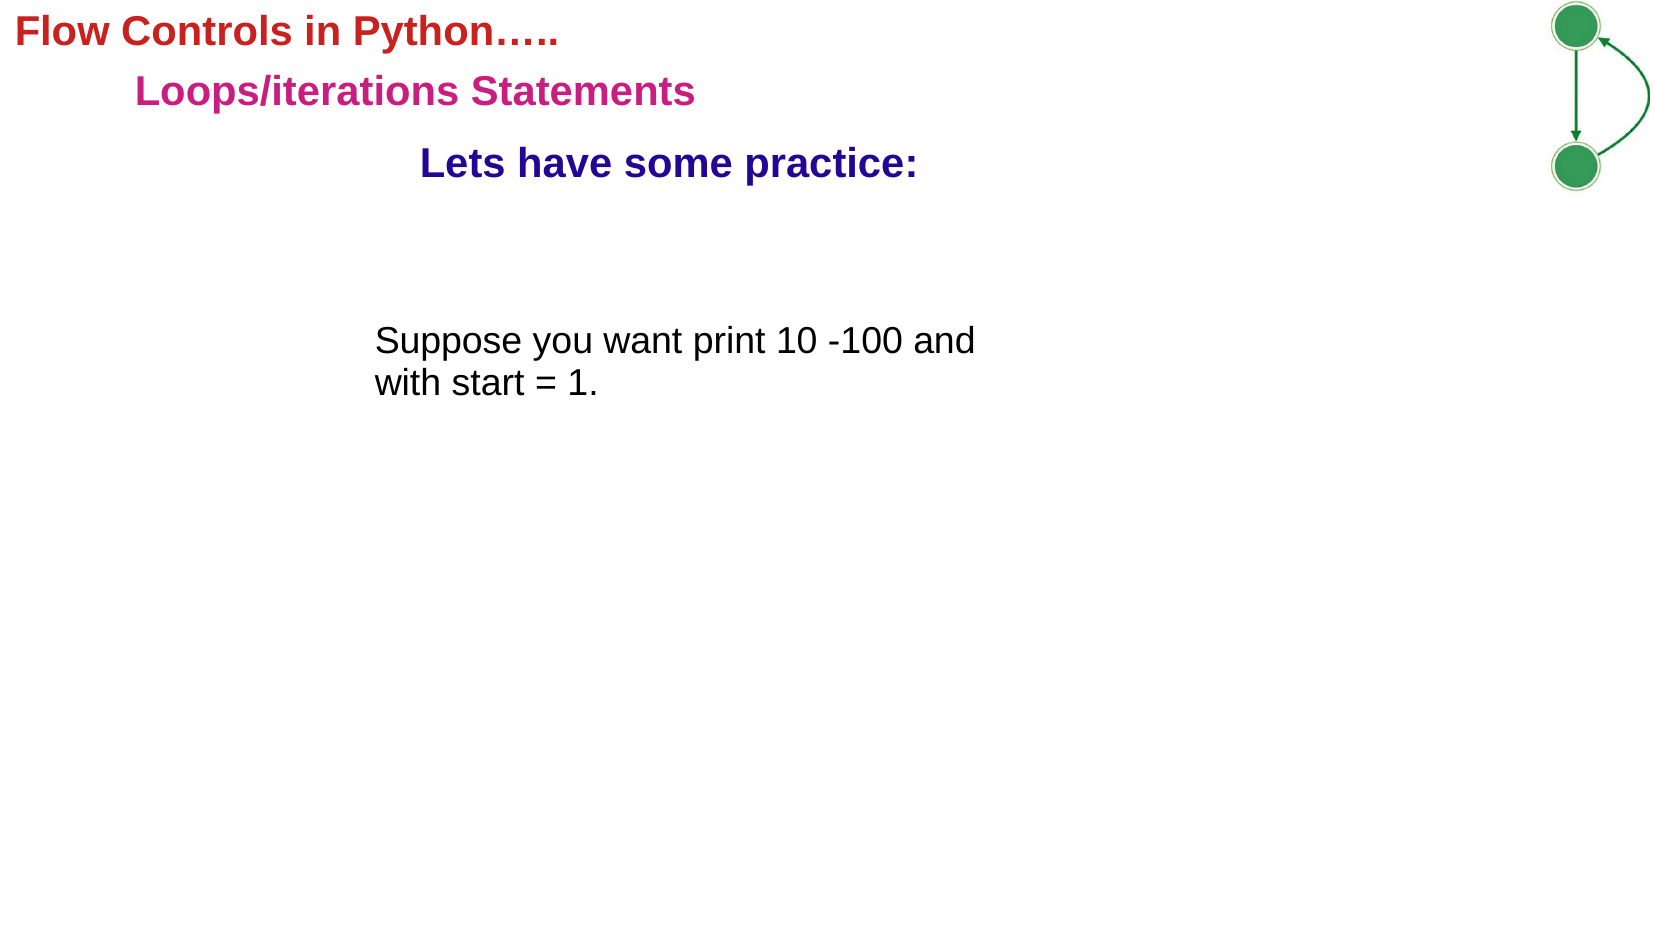

Flow Controls in Python…..
Loops/iterations Statements
Lets have some practice:
Suppose you want print 10 -100 and with start = 1.